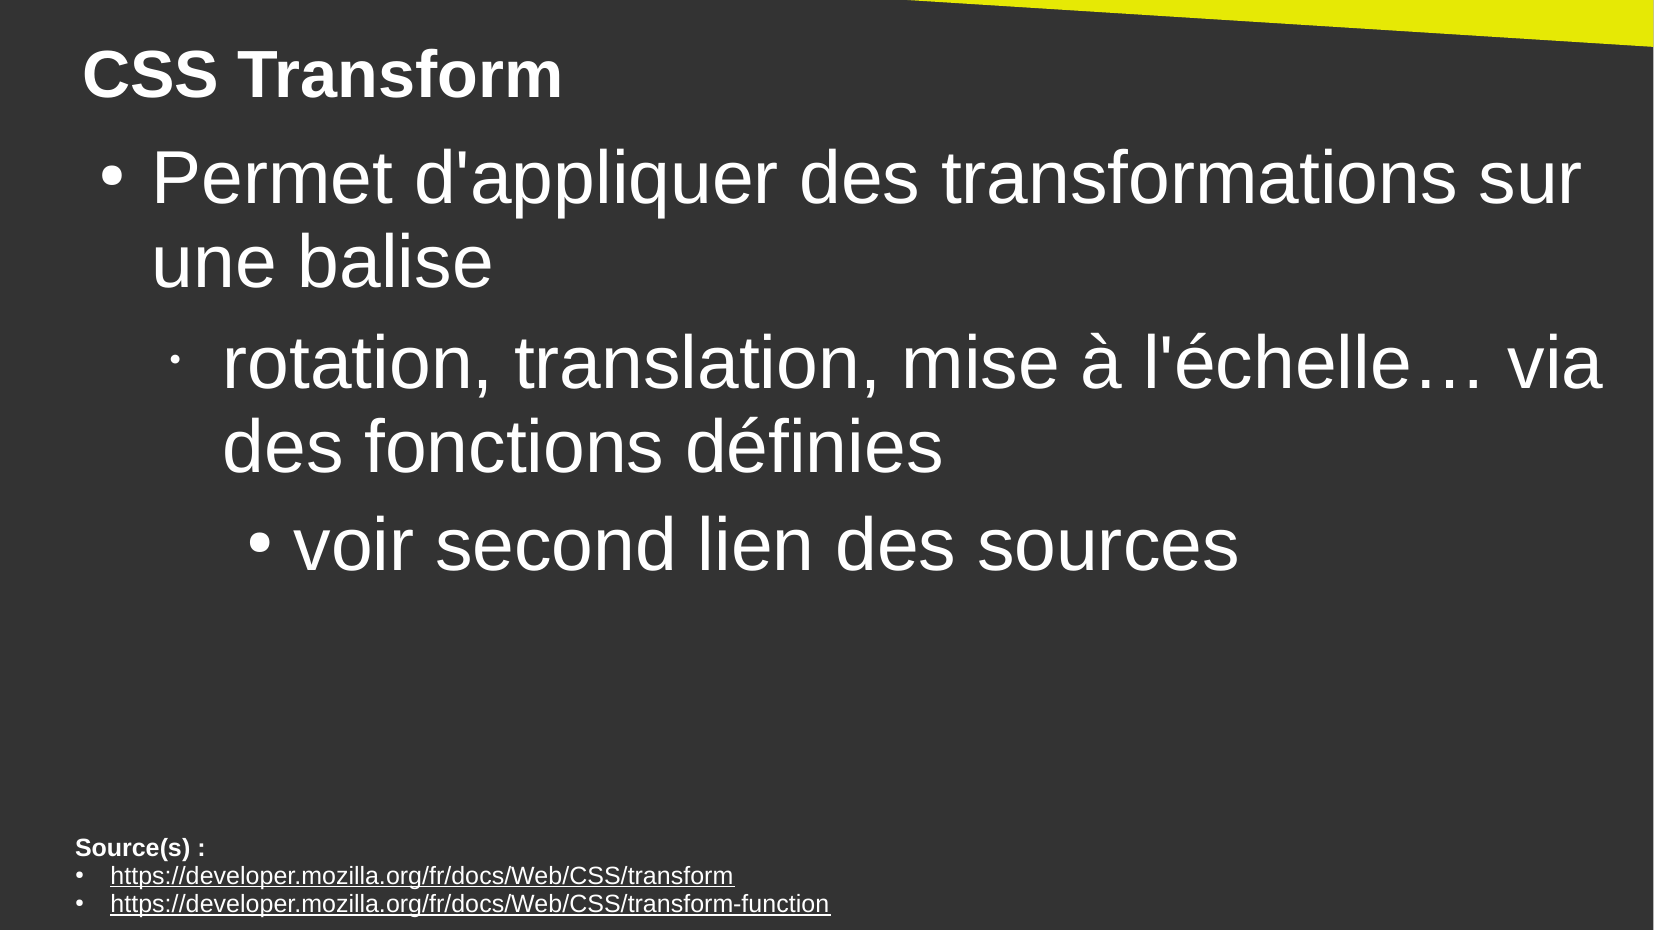

# CSS Transform
Permet d'appliquer des transformations sur une balise
rotation, translation, mise à l'échelle… via des fonctions définies
voir second lien des sources
Source(s) :
https://developer.mozilla.org/fr/docs/Web/CSS/transform
https://developer.mozilla.org/fr/docs/Web/CSS/transform-function